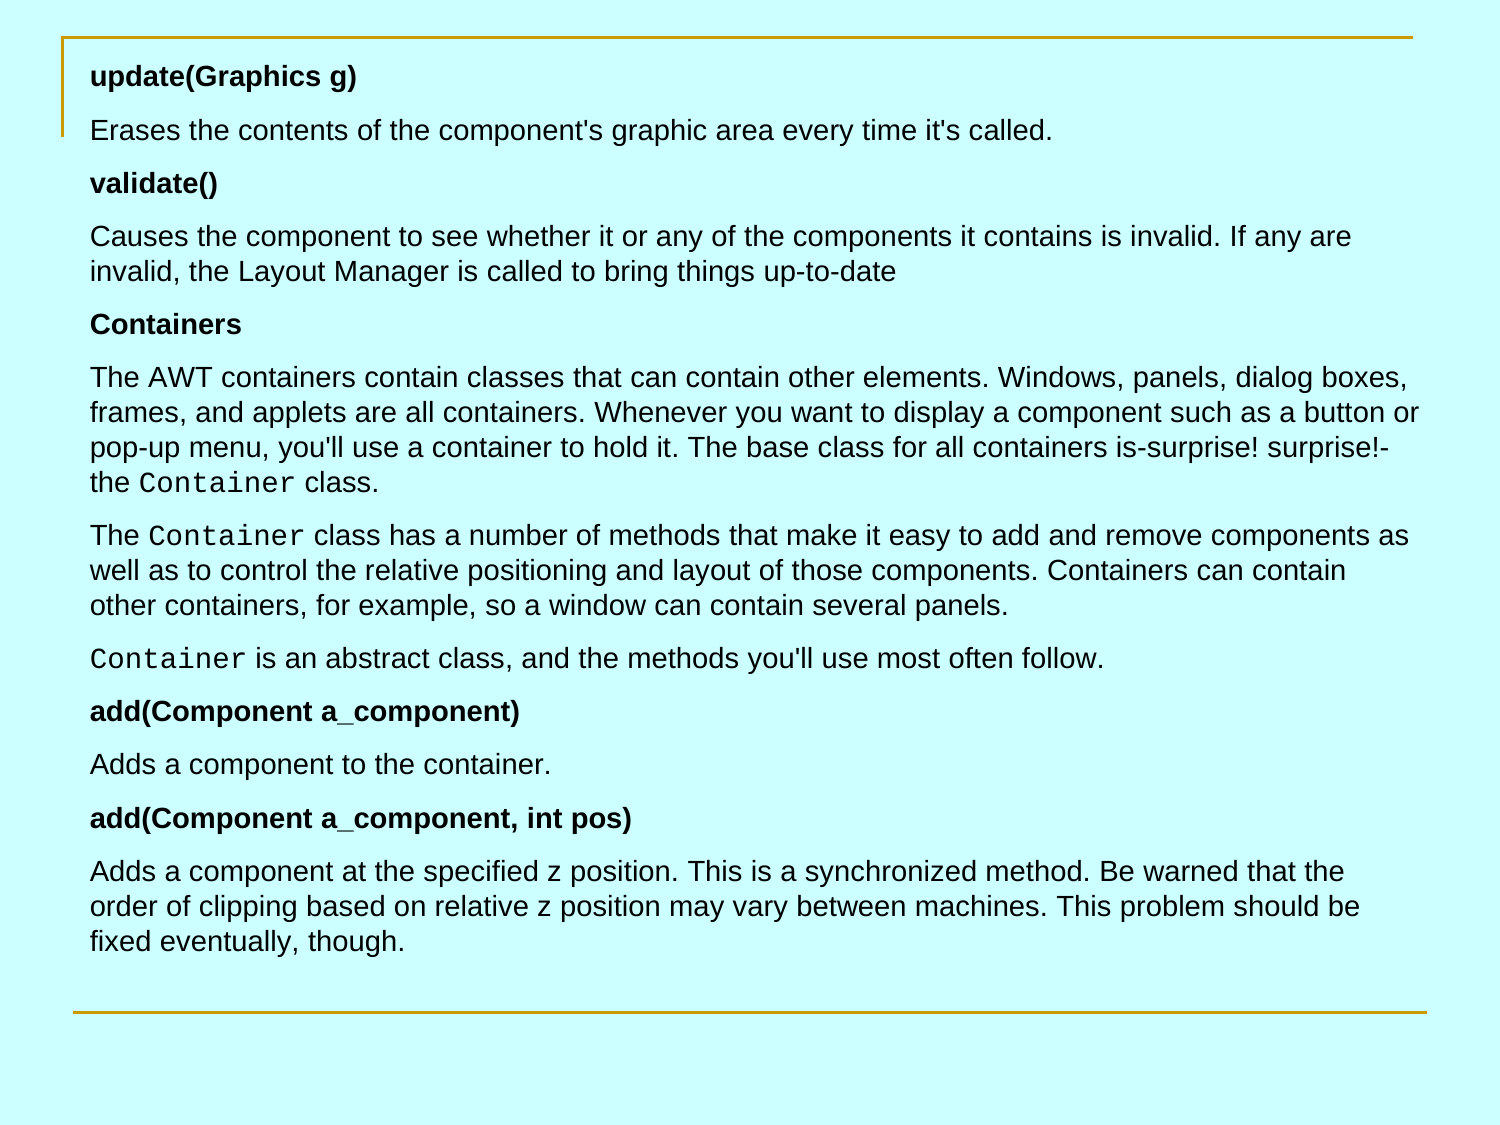

update(Graphics g)
Erases the contents of the component's graphic area every time it's called.
validate()
Causes the component to see whether it or any of the components it contains is invalid. If any are invalid, the Layout Manager is called to bring things up-to-date
Containers
The AWT containers contain classes that can contain other elements. Windows, panels, dialog boxes, frames, and applets are all containers. Whenever you want to display a component such as a button or pop-up menu, you'll use a container to hold it. The base class for all containers is-surprise! surprise!-the Container class.
The Container class has a number of methods that make it easy to add and remove components as well as to control the relative positioning and layout of those components. Containers can contain other containers, for example, so a window can contain several panels.
Container is an abstract class, and the methods you'll use most often follow.
add(Component a_component)
Adds a component to the container.
add(Component a_component, int pos)
Adds a component at the specified z position. This is a synchronized method. Be warned that the order of clipping based on relative z position may vary between machines. This problem should be fixed eventually, though.